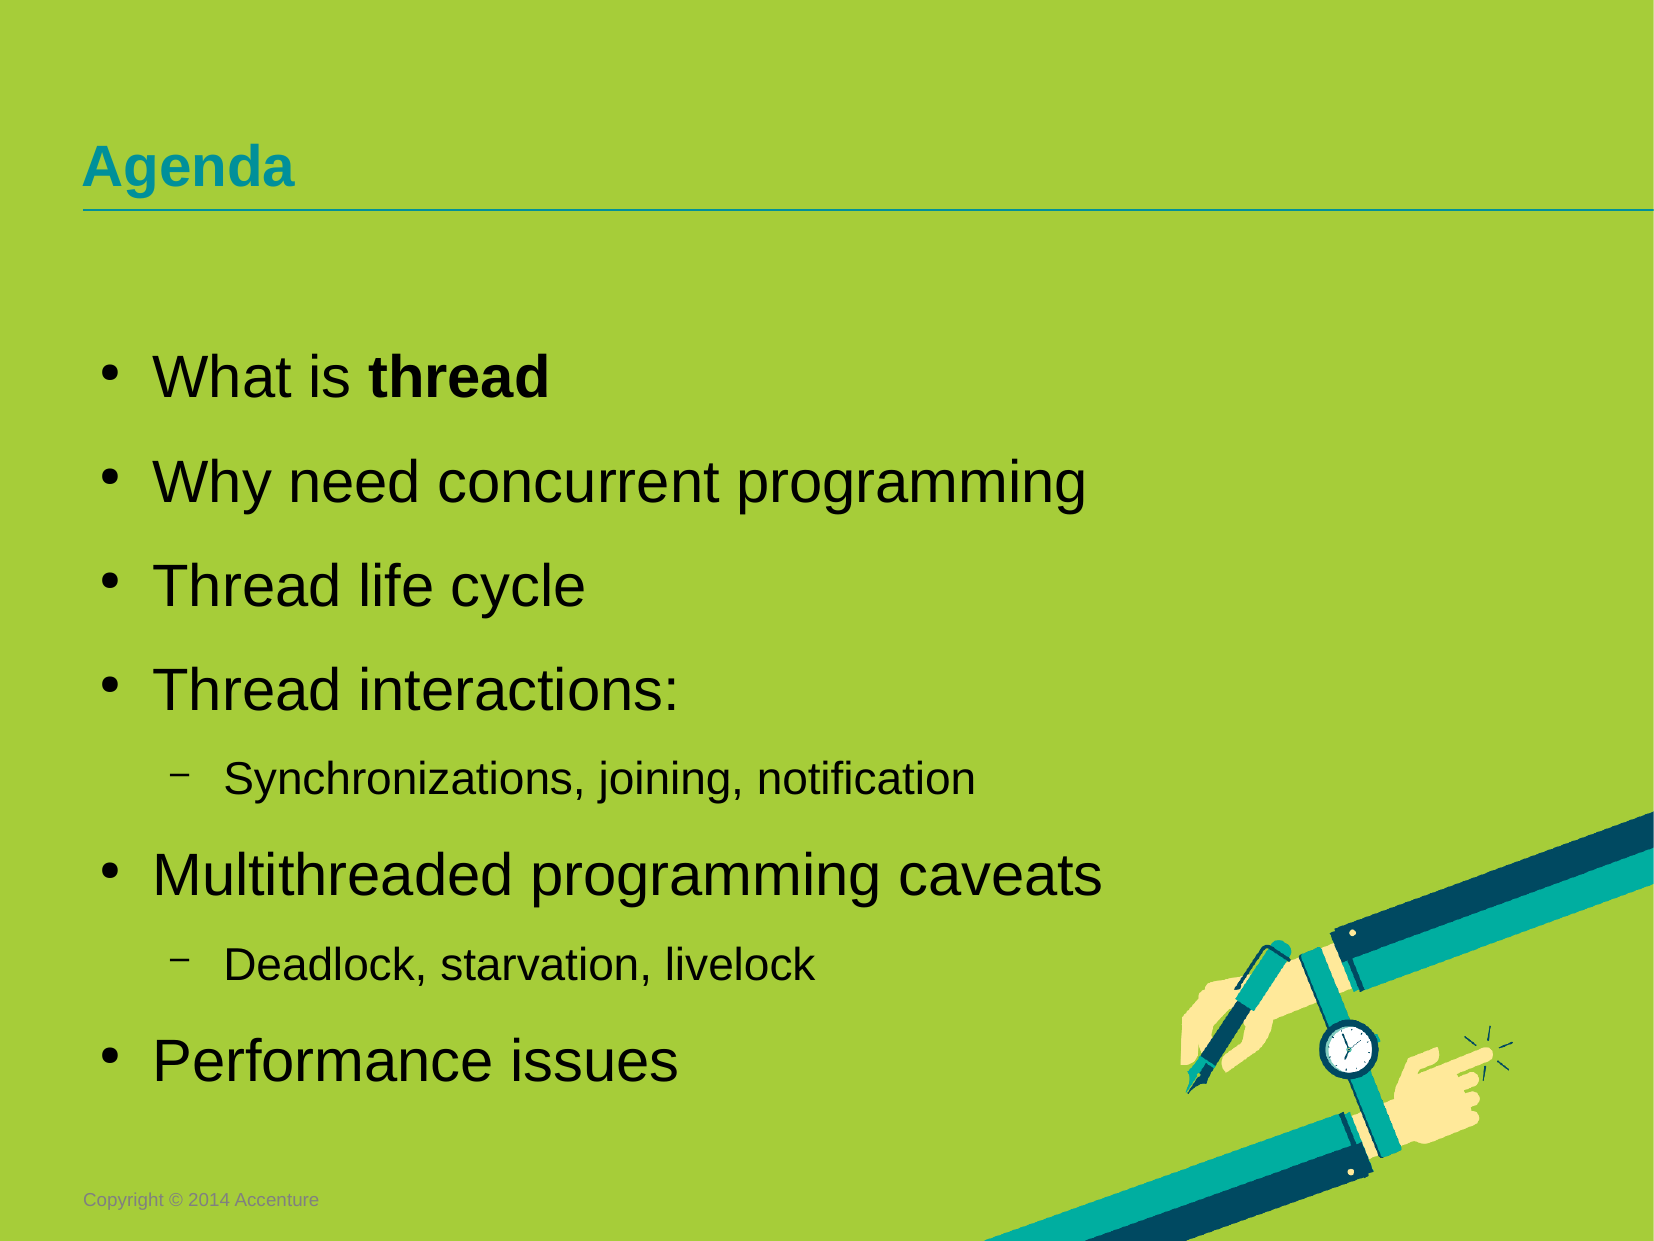

Agenda
# What is thread
Why need concurrent programming
Thread life cycle
Thread interactions:
Synchronizations, joining, notification
Multithreaded programming caveats
Deadlock, starvation, livelock
Performance issues